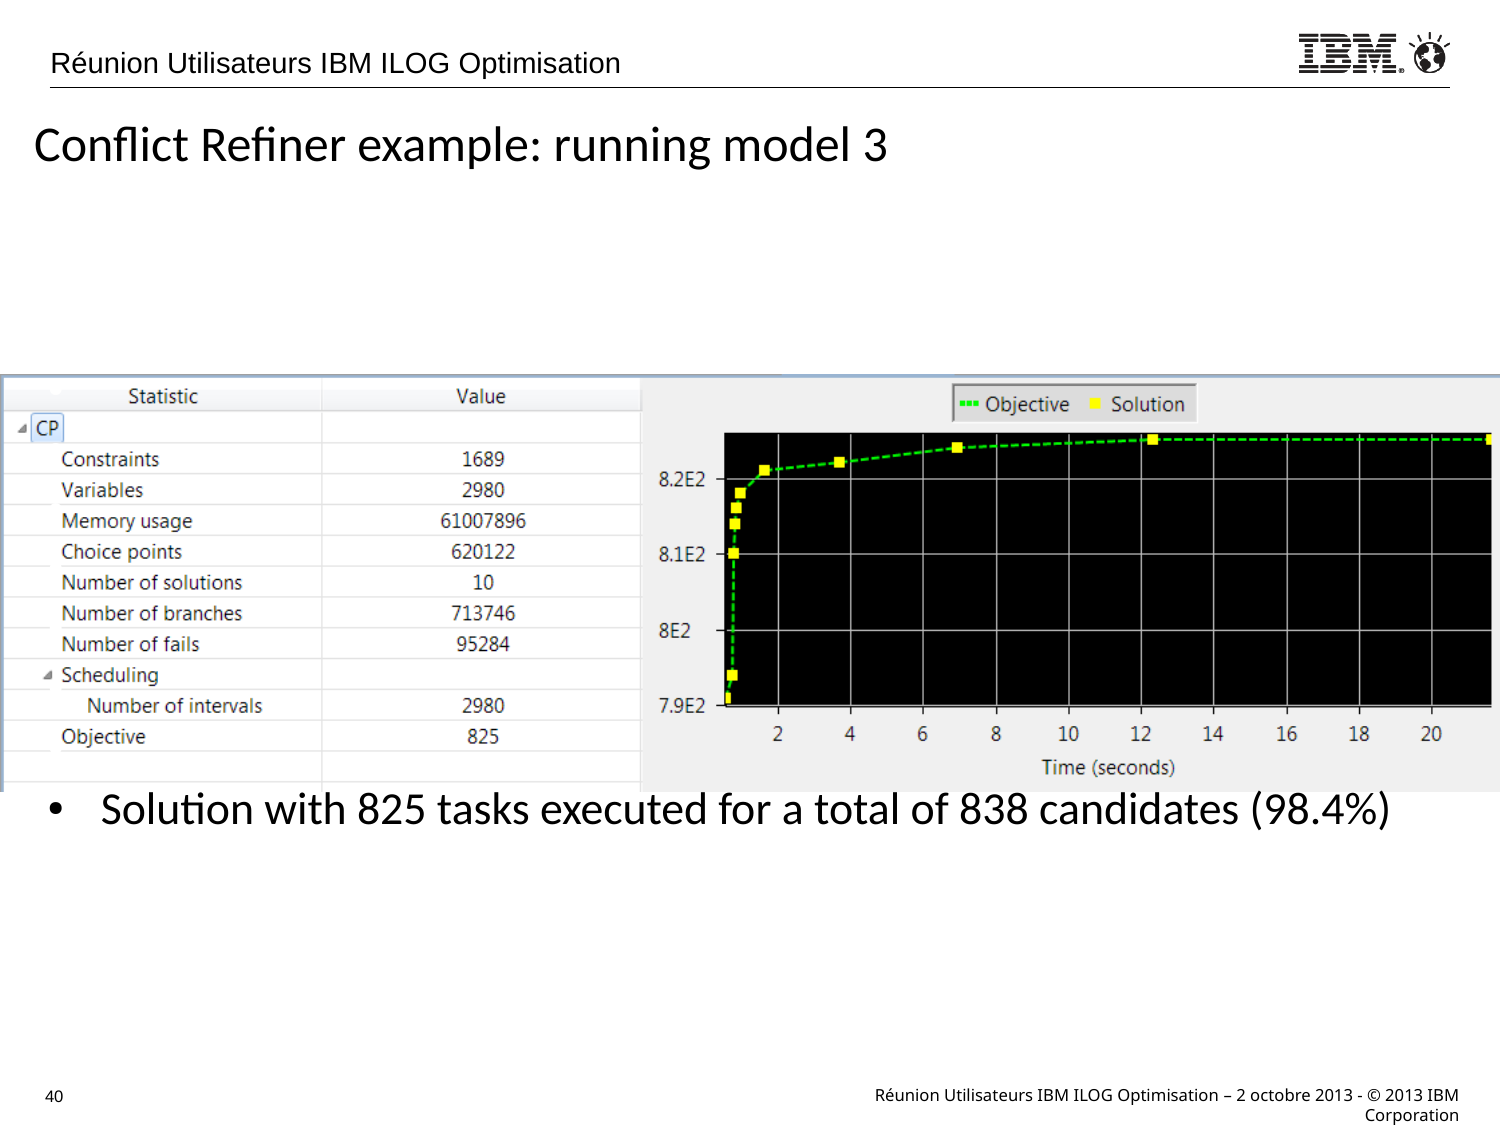

# Conflict Refiner example: running model 3
Solution with 825 tasks executed for a total of 838 candidates (98.4%)
40